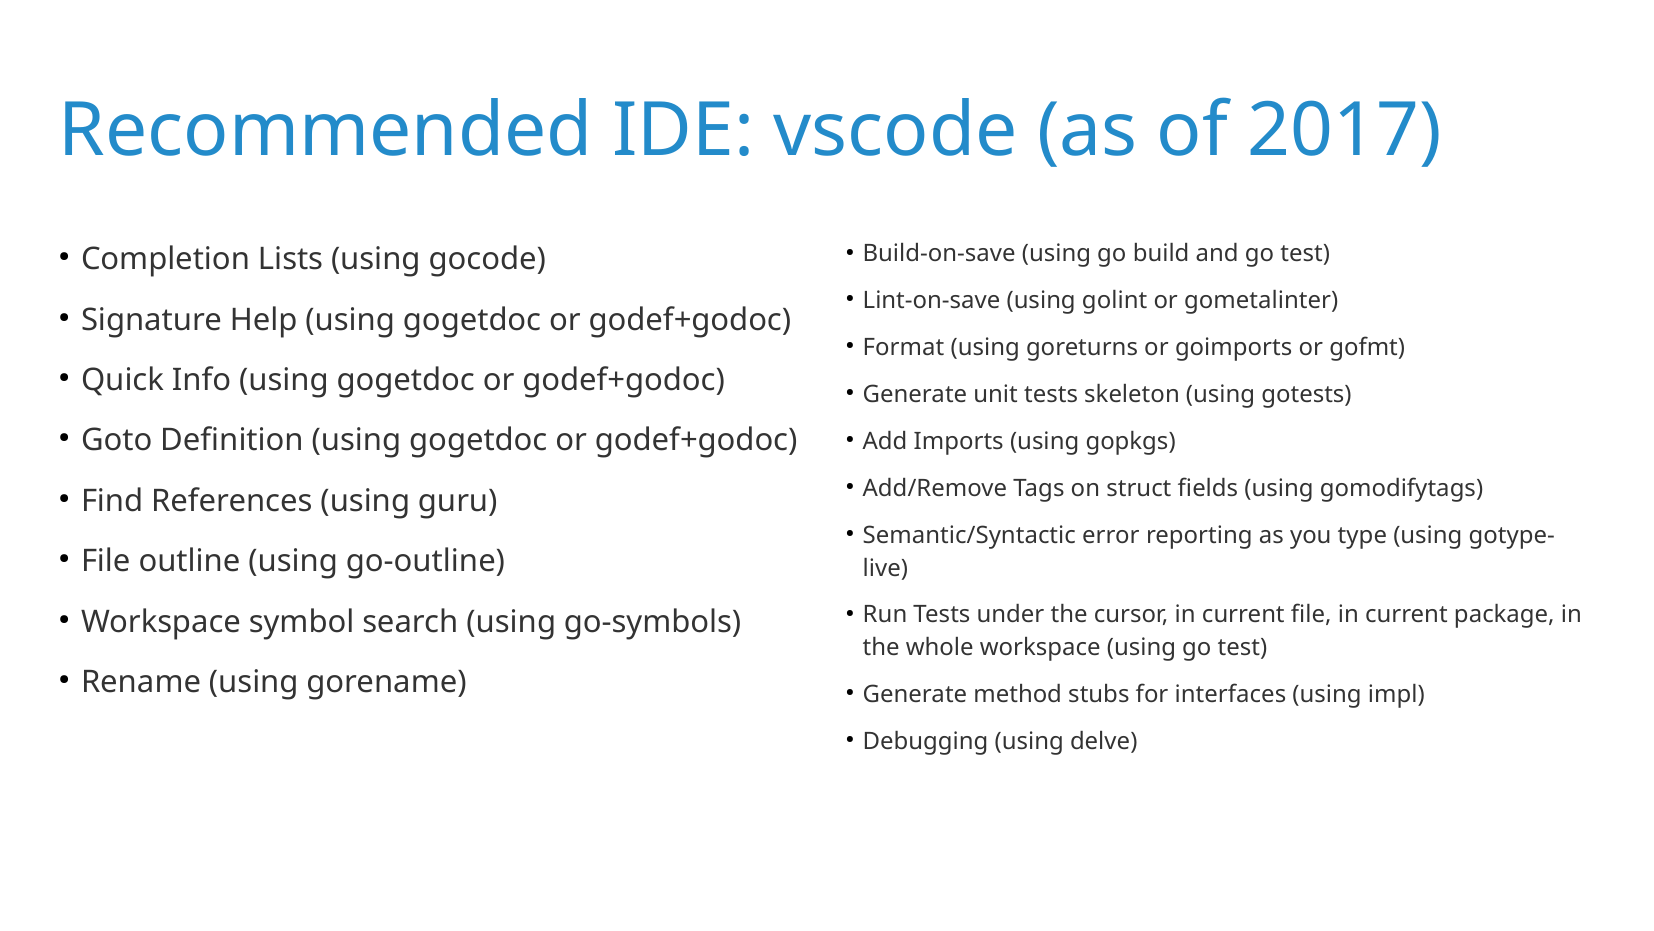

# Recommended IDE: vscode (as of 2017)
Completion Lists (using gocode)
Signature Help (using gogetdoc or godef+godoc)
Quick Info (using gogetdoc or godef+godoc)
Goto Definition (using gogetdoc or godef+godoc)
Find References (using guru)
File outline (using go-outline)
Workspace symbol search (using go-symbols)
Rename (using gorename)
Build-on-save (using go build and go test)
Lint-on-save (using golint or gometalinter)
Format (using goreturns or goimports or gofmt)
Generate unit tests skeleton (using gotests)
Add Imports (using gopkgs)
Add/Remove Tags on struct fields (using gomodifytags)
Semantic/Syntactic error reporting as you type (using gotype-live)
Run Tests under the cursor, in current file, in current package, in the whole workspace (using go test)
Generate method stubs for interfaces (using impl)
Debugging (using delve)